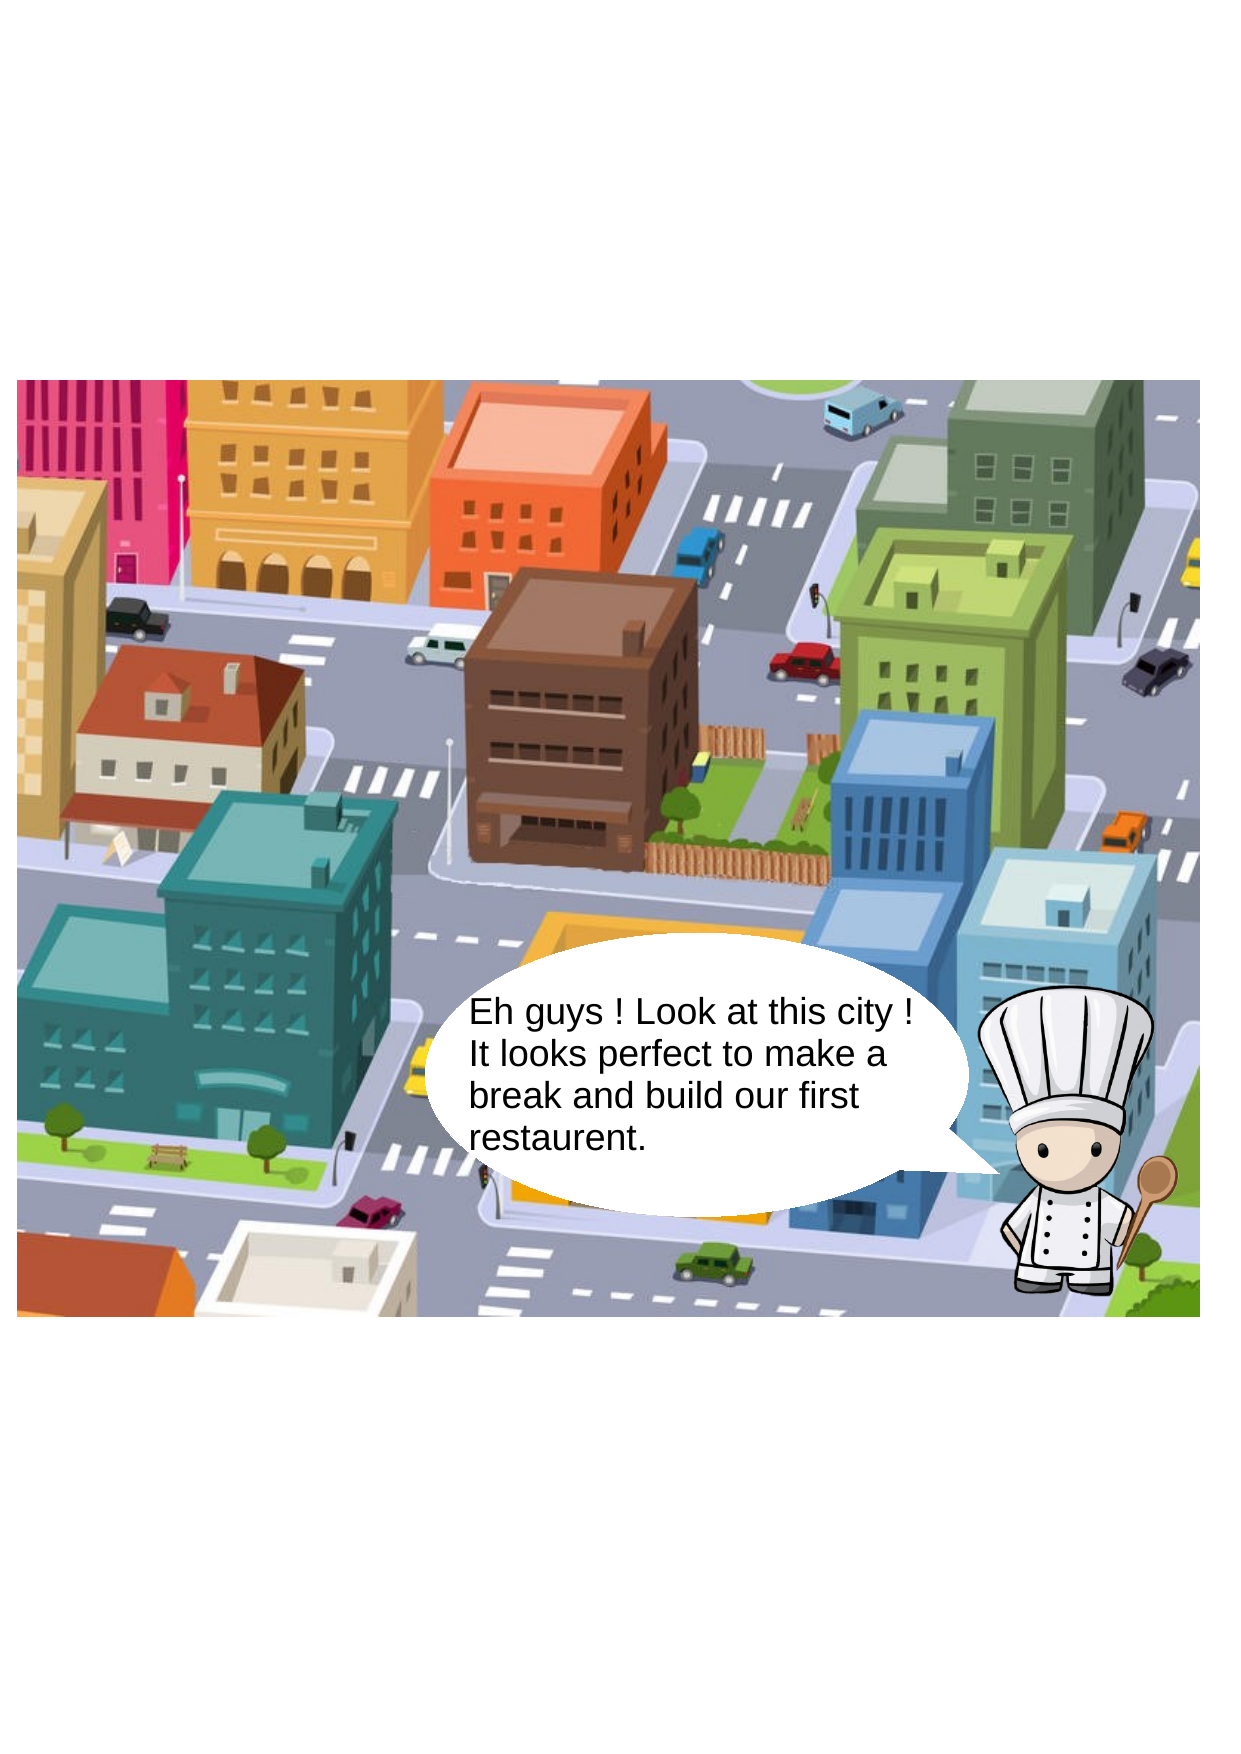

Eh guys ! Look at this city !
It looks perfect to make a
break and build our first
restaurent.